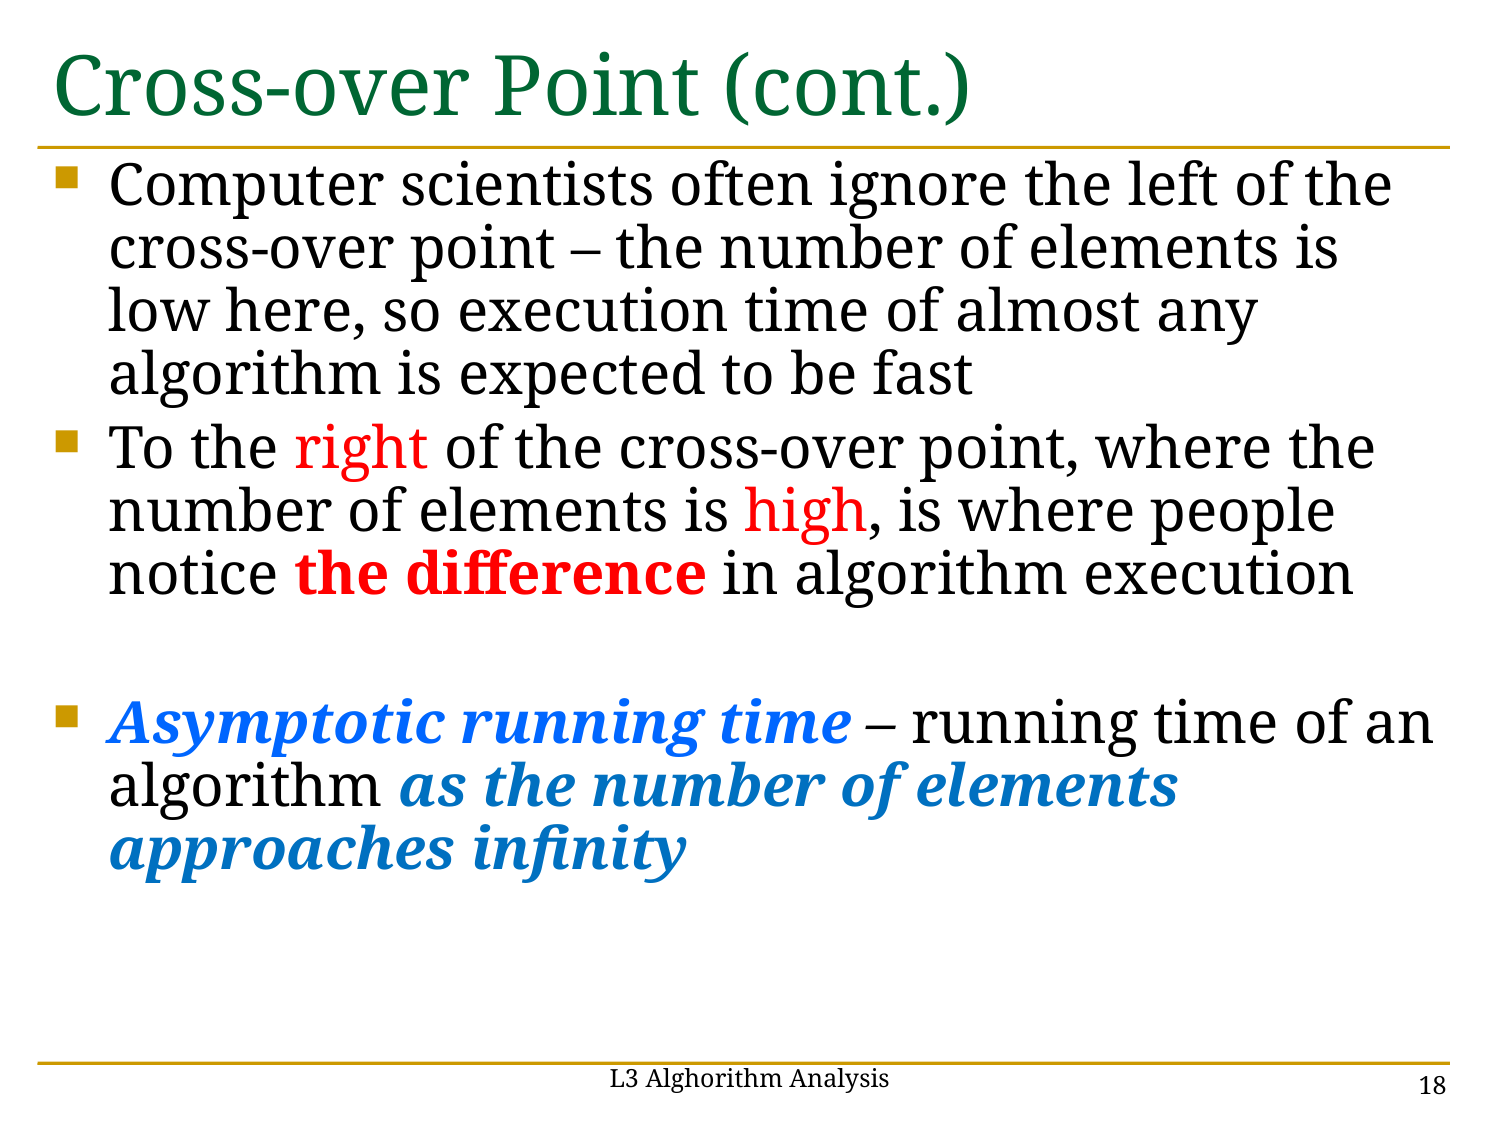

# Cross-over Point (cont.)
Computer scientists often ignore the left of the cross-over point – the number of elements is low here, so execution time of almost any algorithm is expected to be fast
To the right of the cross-over point, where the number of elements is high, is where people notice the difference in algorithm execution
Asymptotic running time – running time of an algorithm as the number of elements approaches infinity
L3 Alghorithm Analysis